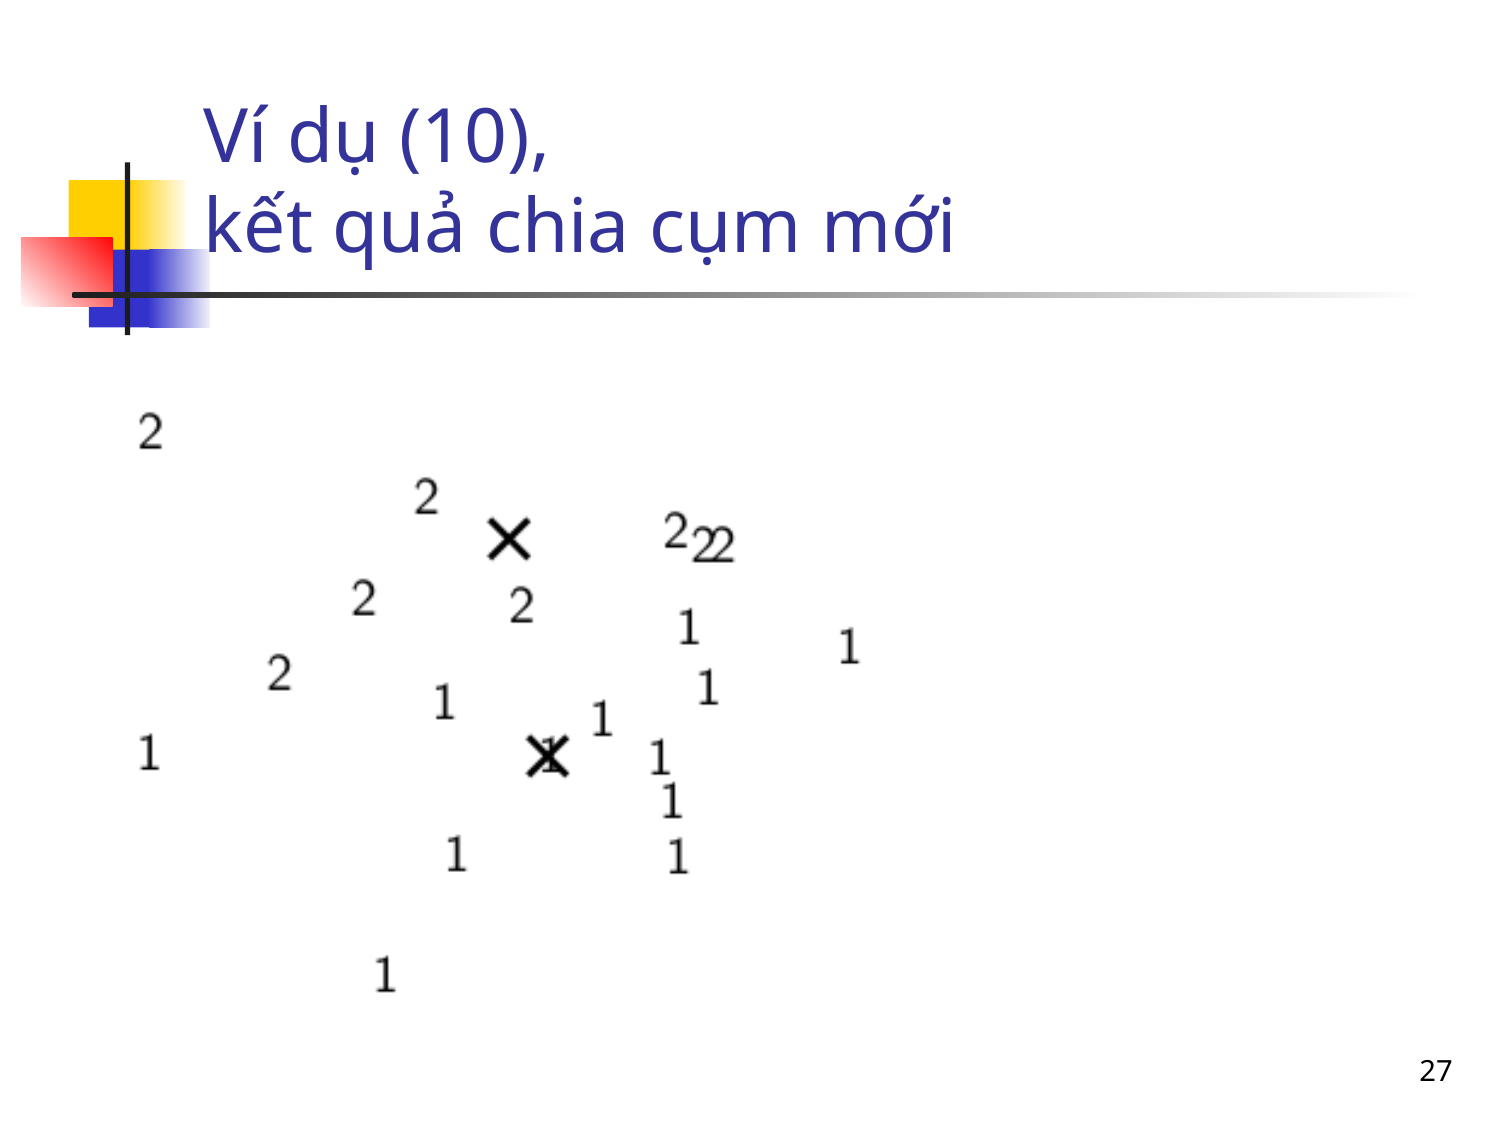

# Ví dụ (10), kết quả chia cụm mới